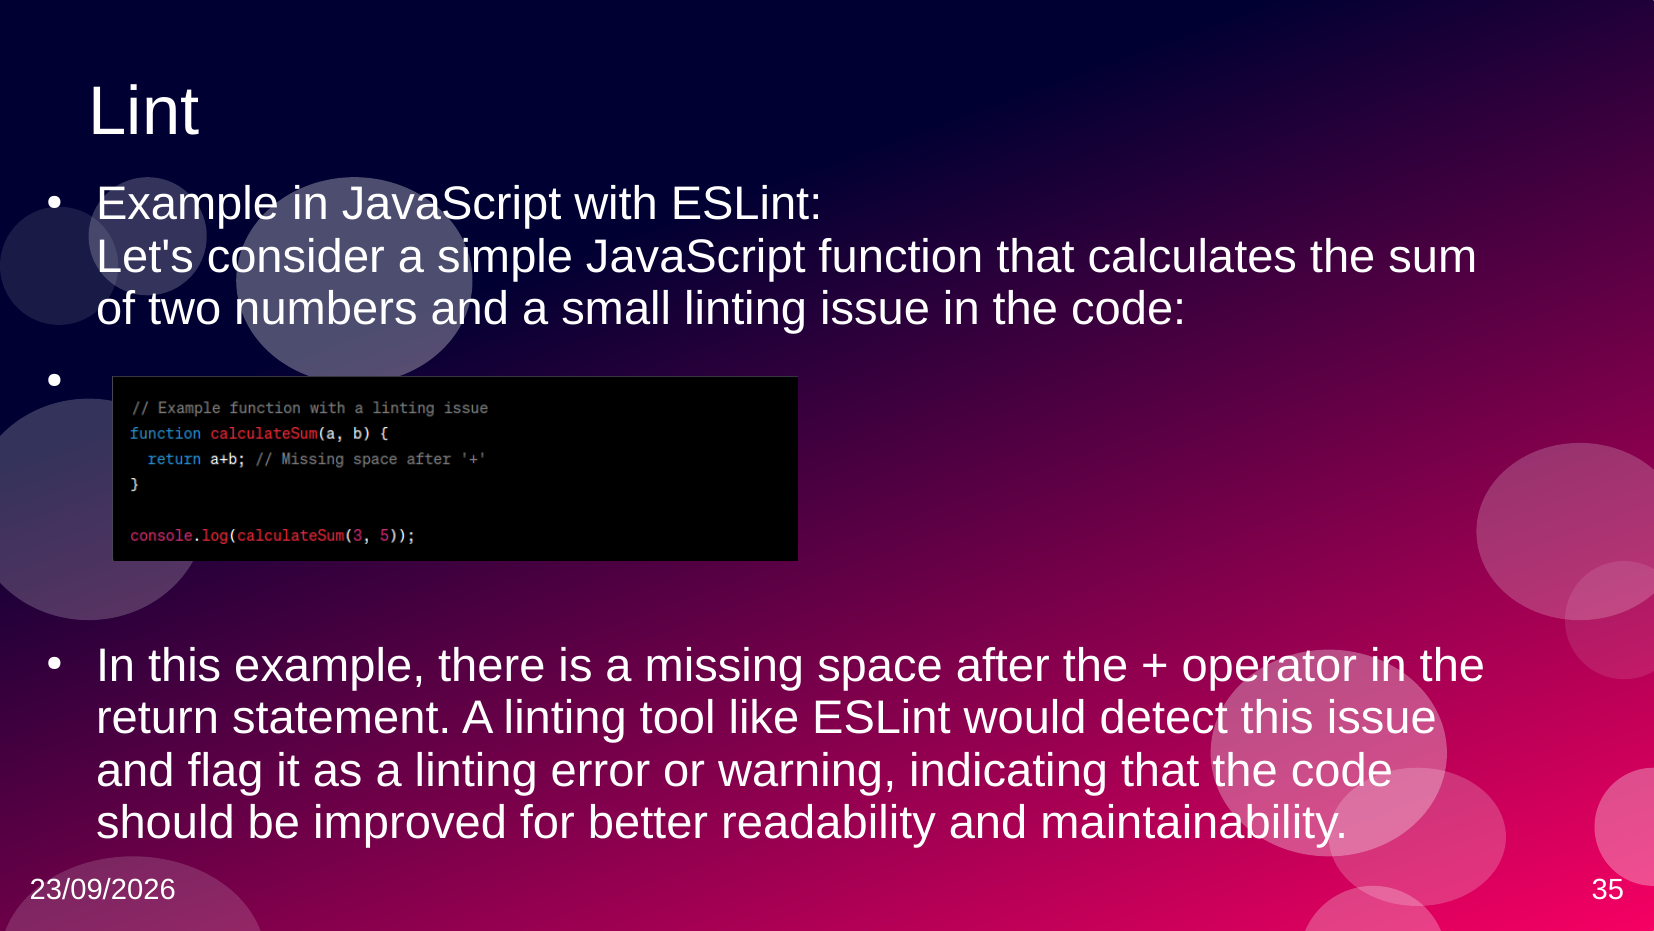

# Lint
Example in JavaScript with ESLint:
Let's consider a simple JavaScript function that calculates the sum of two numbers and a small linting issue in the code:
In this example, there is a missing space after the + operator in the return statement. A linting tool like ESLint would detect this issue and flag it as a linting error or warning, indicating that the code should be improved for better readability and maintainability.
35